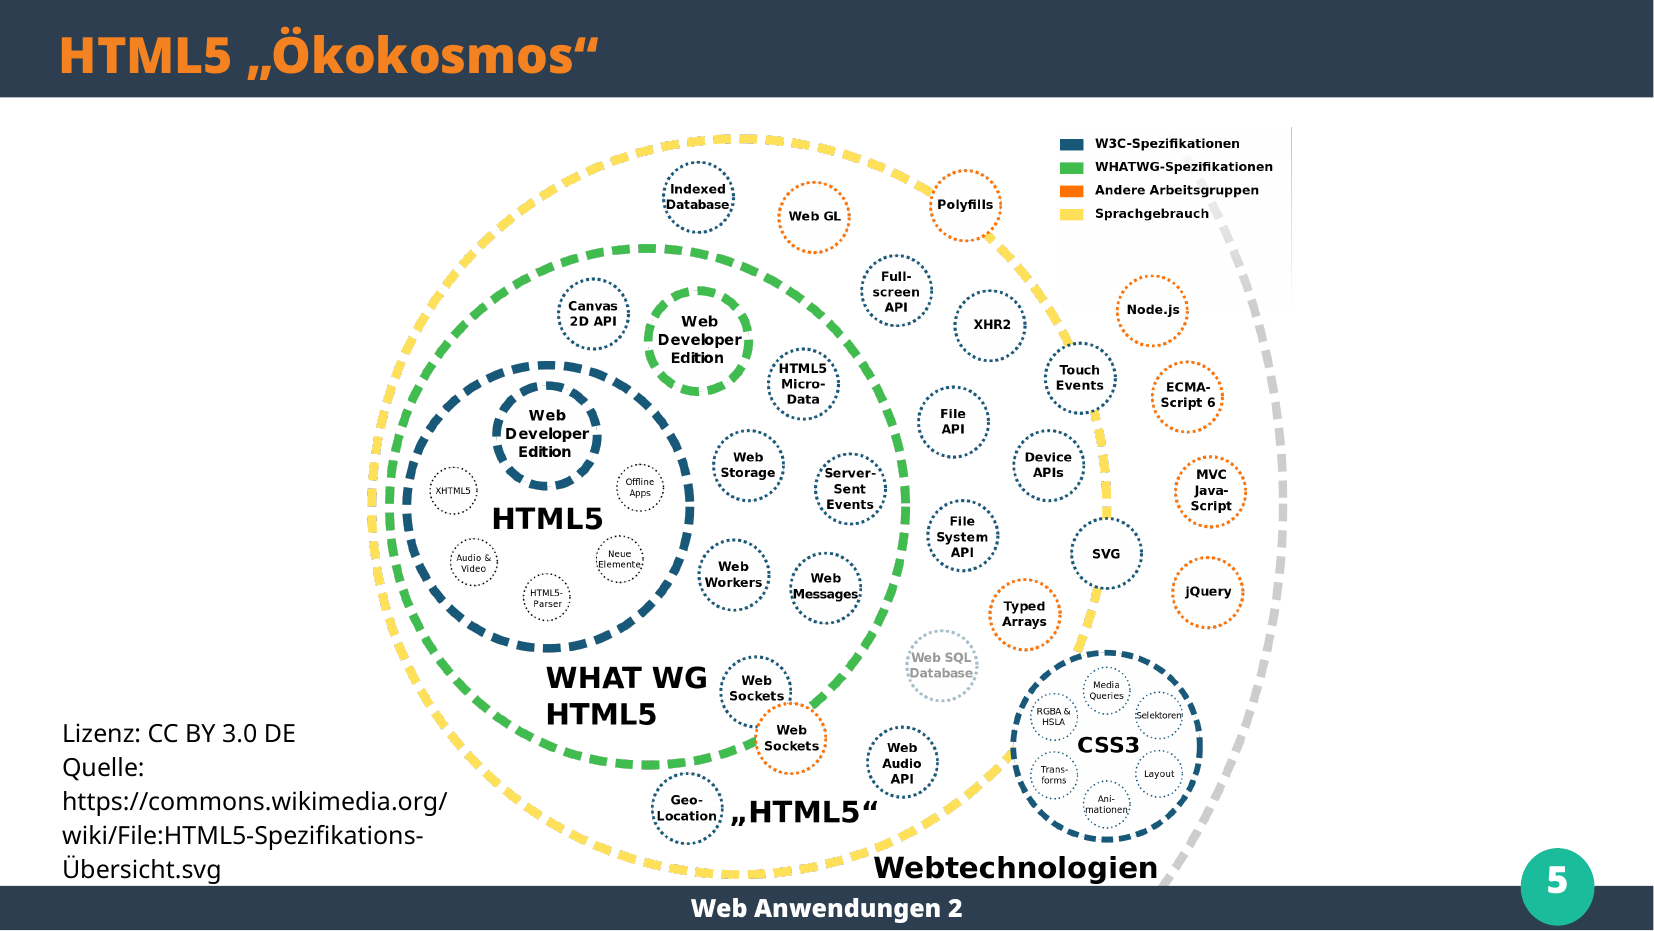

# HTML5 „Ökokosmos“
Lizenz: CC BY 3.0 DE
Quelle: https://commons.wikimedia.org/wiki/File:HTML5-Spezifikations-Übersicht.svg
5